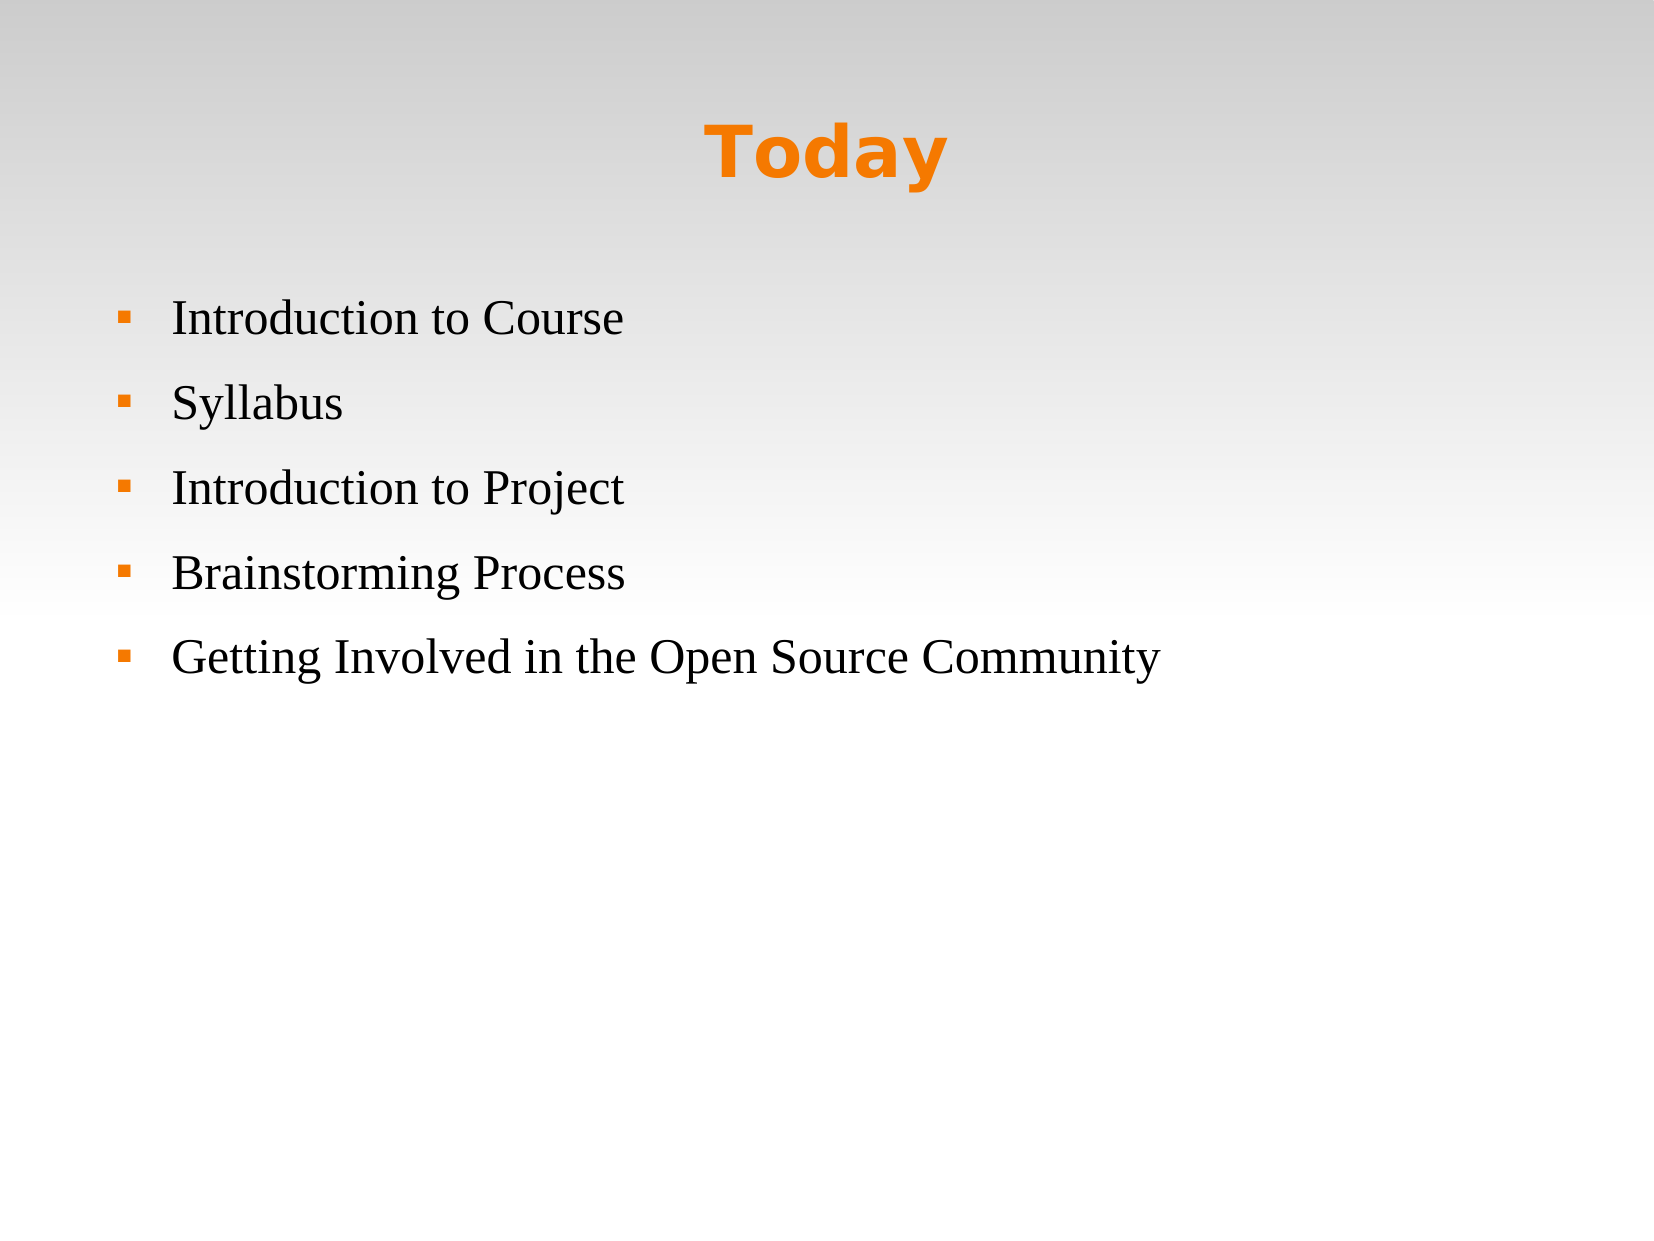

# Today
Introduction to Course
Syllabus
Introduction to Project
Brainstorming Process
Getting Involved in the Open Source Community